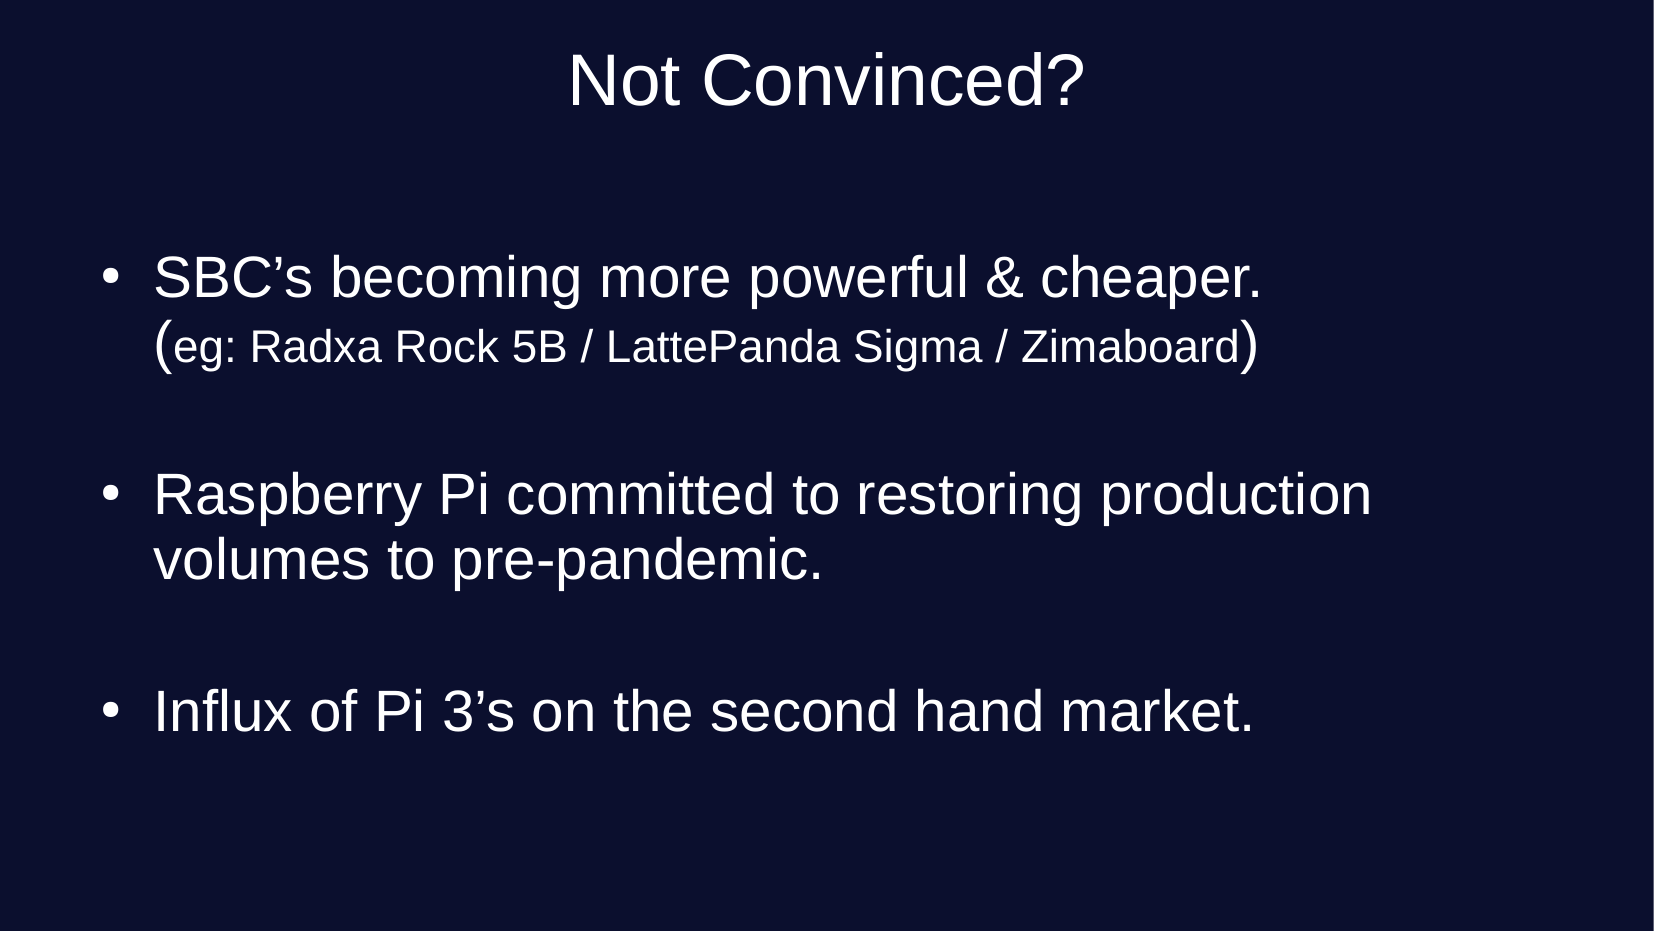

# Not Convinced?
SBC’s becoming more powerful & cheaper.
(eg: Radxa Rock 5B / LattePanda Sigma / Zimaboard)
Raspberry Pi committed to restoring production volumes to pre-pandemic.
Influx of Pi 3’s on the second hand market.